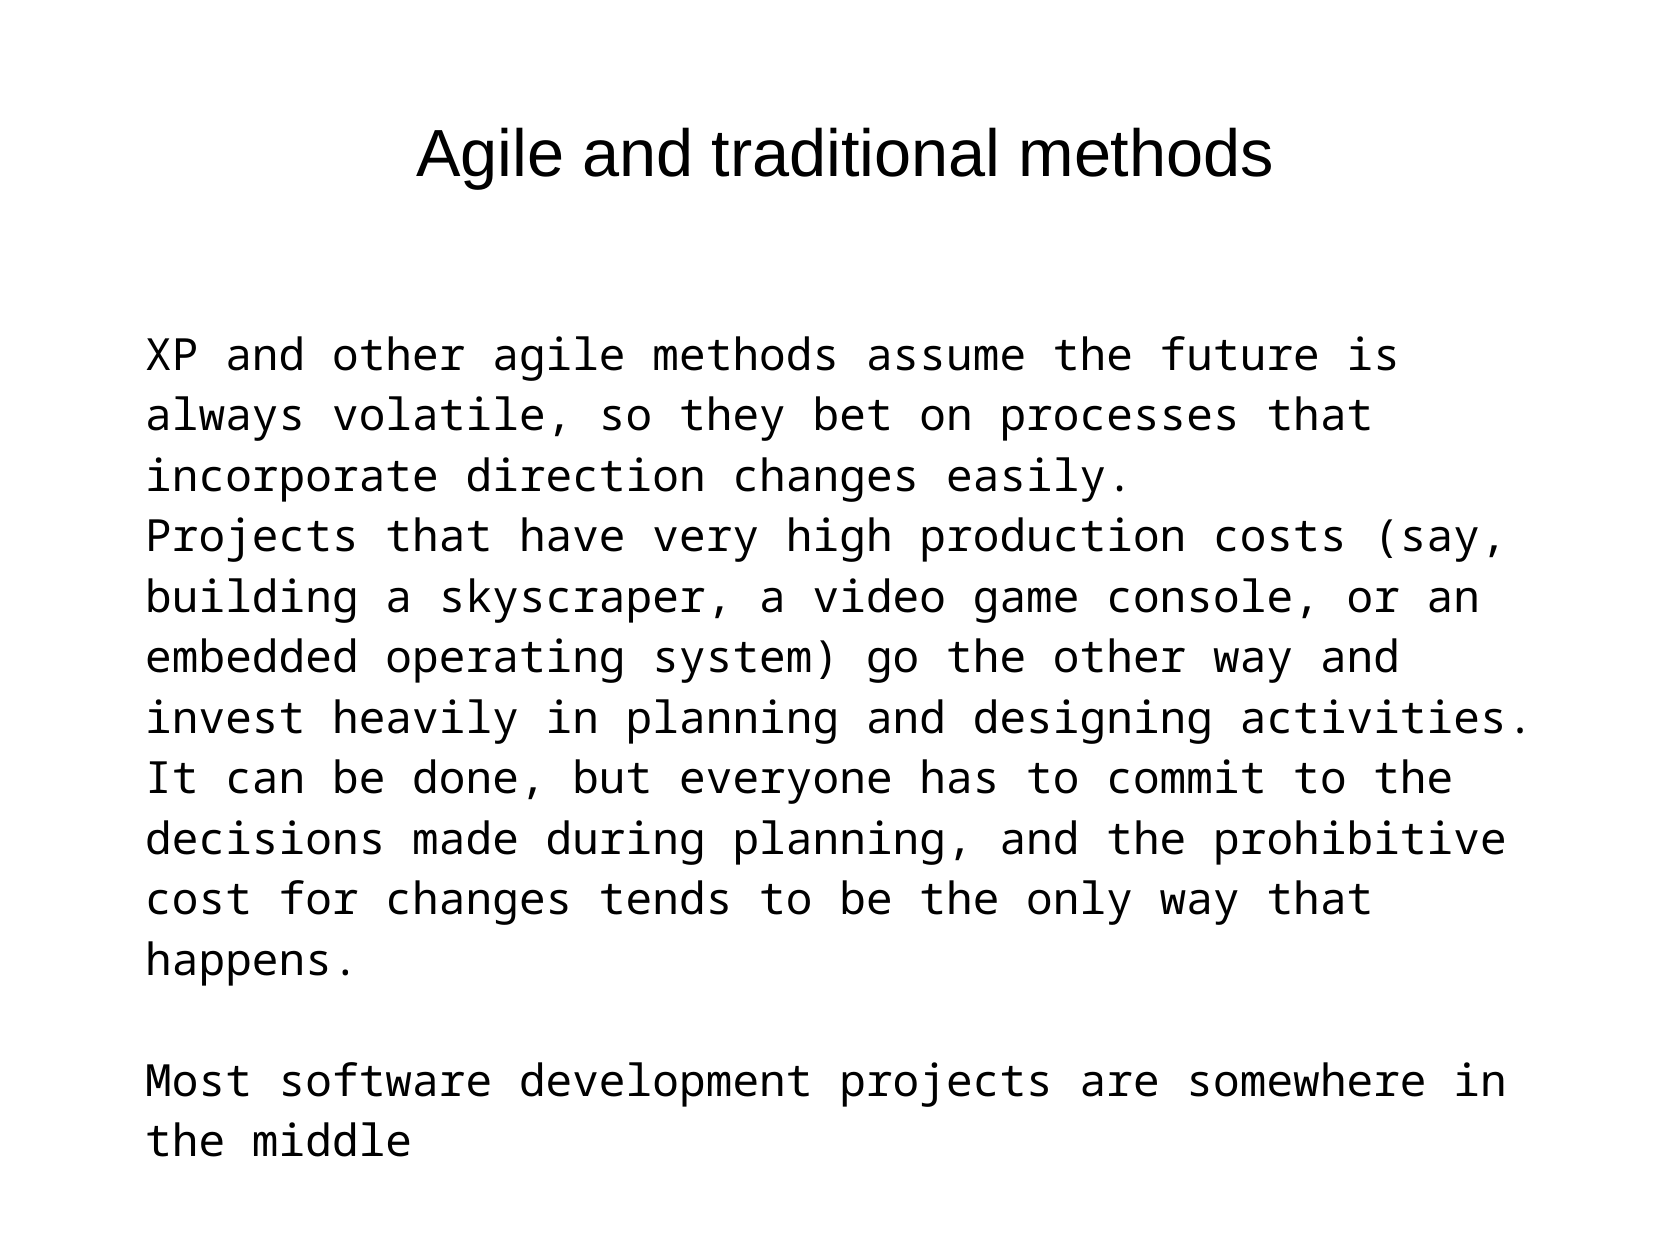

# Agile and traditional methods
XP and other agile methods assume the future is always volatile, so they bet on processes that incorporate direction changes easily.
Projects that have very high production costs (say, building a skyscraper, a video game console, or an embedded operating system) go the other way and invest heavily in planning and designing activities. It can be done, but everyone has to commit to the decisions made during planning, and the prohibitive cost for changes tends to be the only way that happens.
Most software development projects are somewhere in the middle